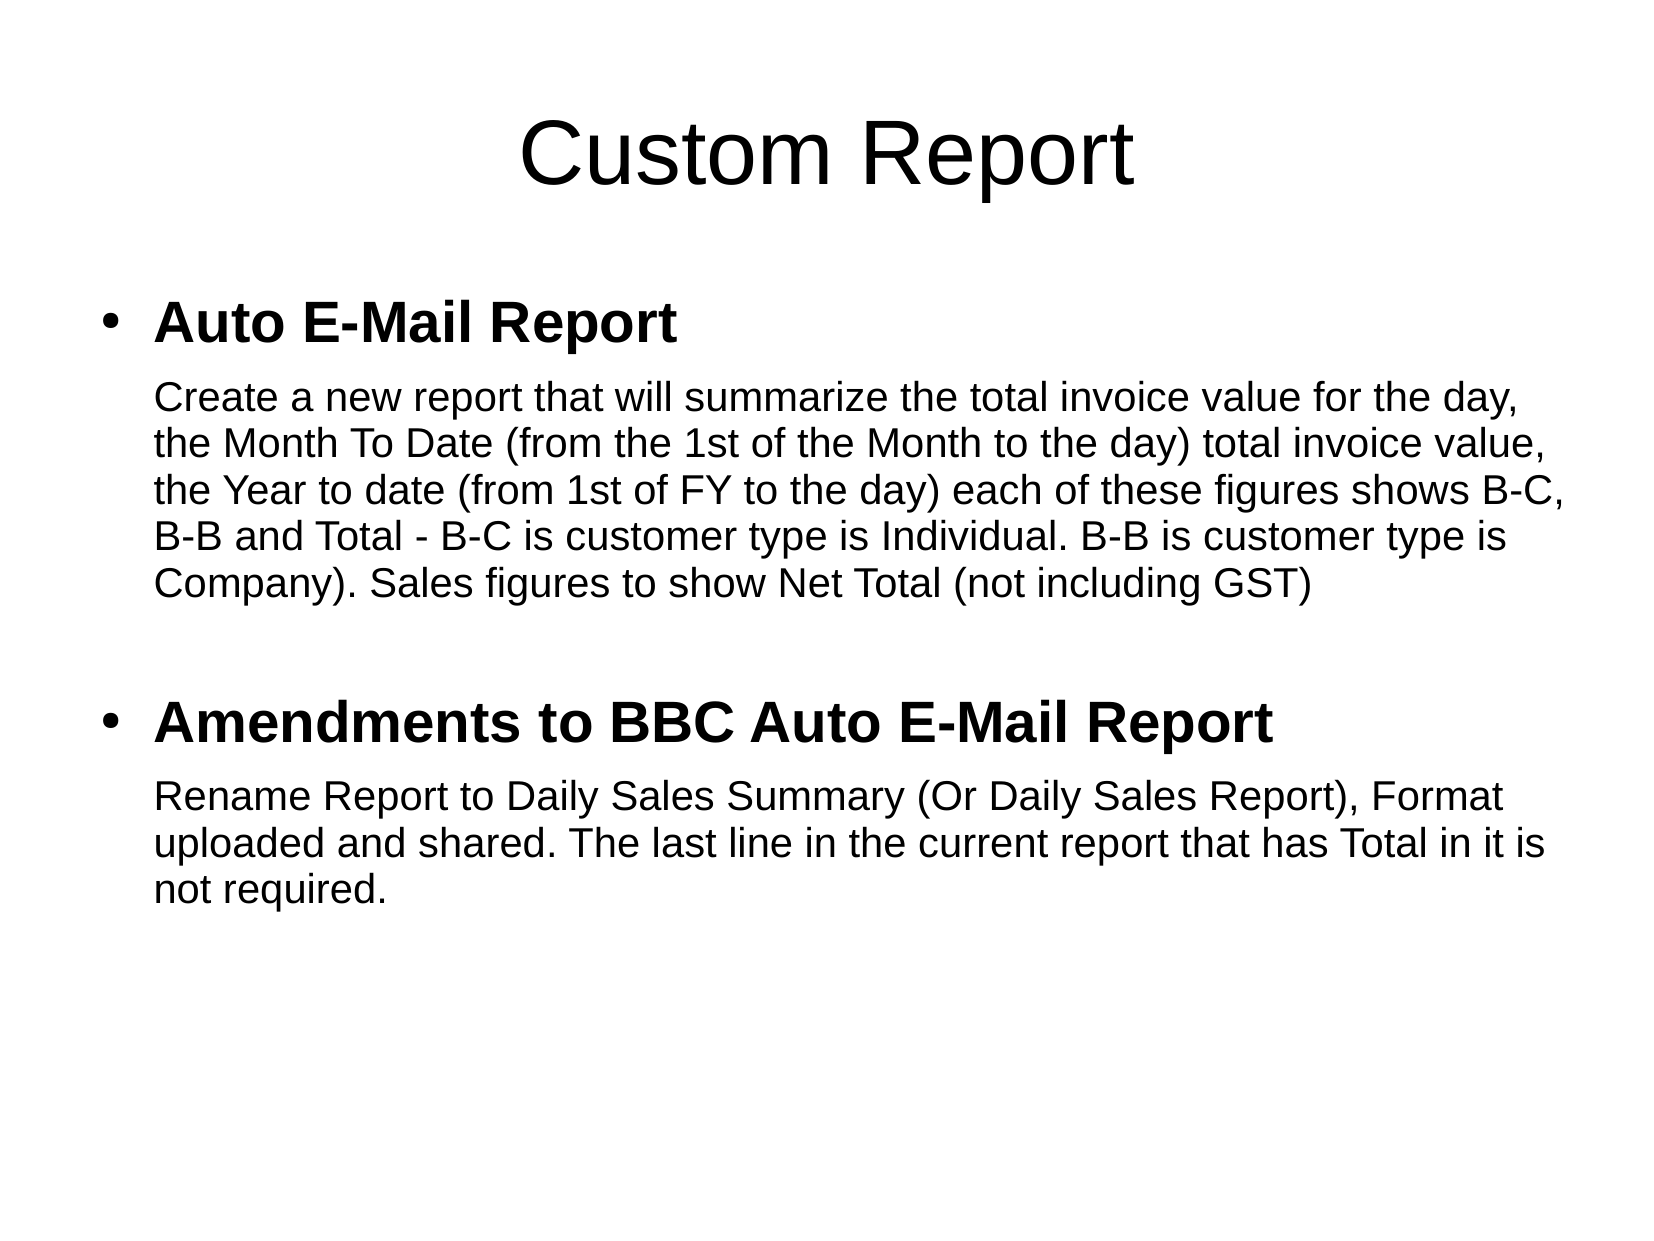

# Custom Report
Auto E-Mail Report
Create a new report that will summarize the total invoice value for the day, the Month To Date (from the 1st of the Month to the day) total invoice value, the Year to date (from 1st of FY to the day) each of these figures shows B-C, B-B and Total - B-C is customer type is Individual. B-B is customer type is Company). Sales figures to show Net Total (not including GST)
Amendments to BBC Auto E-Mail Report
Rename Report to Daily Sales Summary (Or Daily Sales Report), Format uploaded and shared. The last line in the current report that has Total in it is not required.